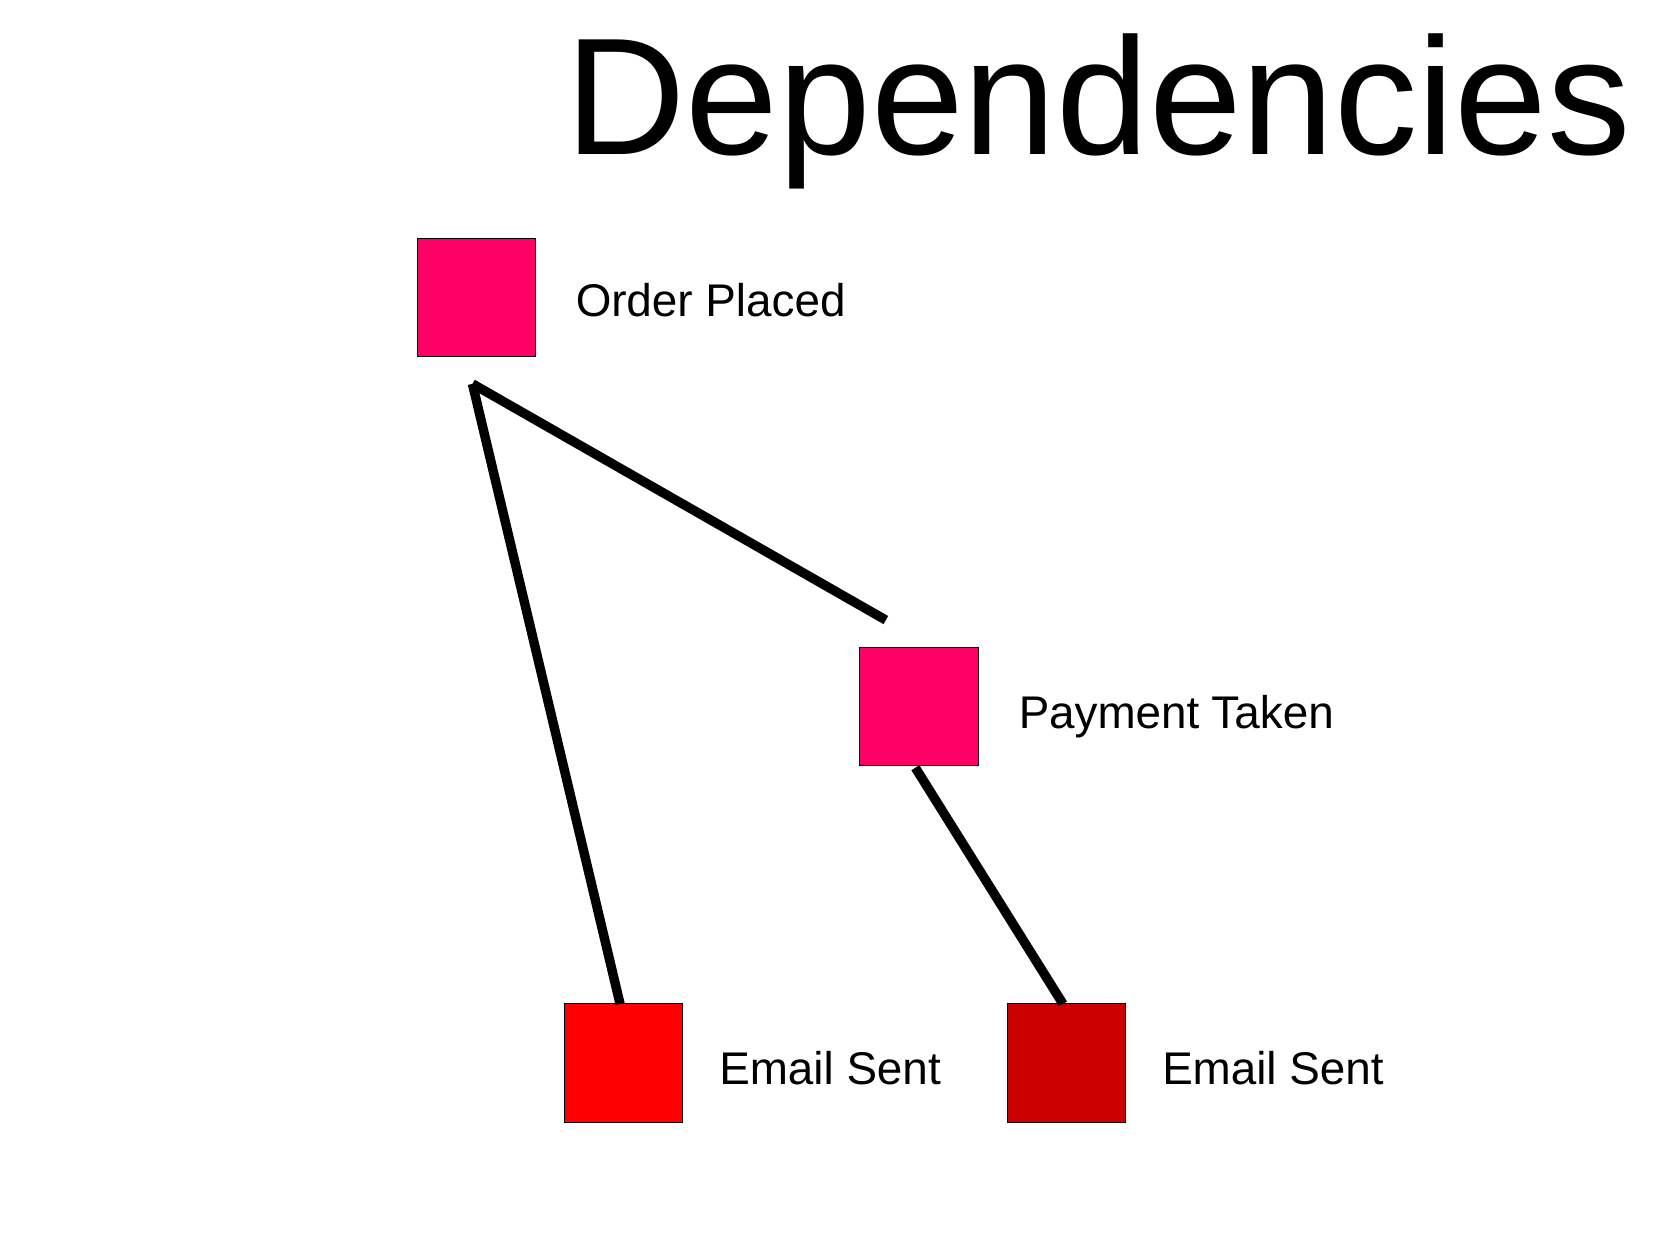

Dependencies
Order Placed
Payment Taken
Email Sent
Email Sent